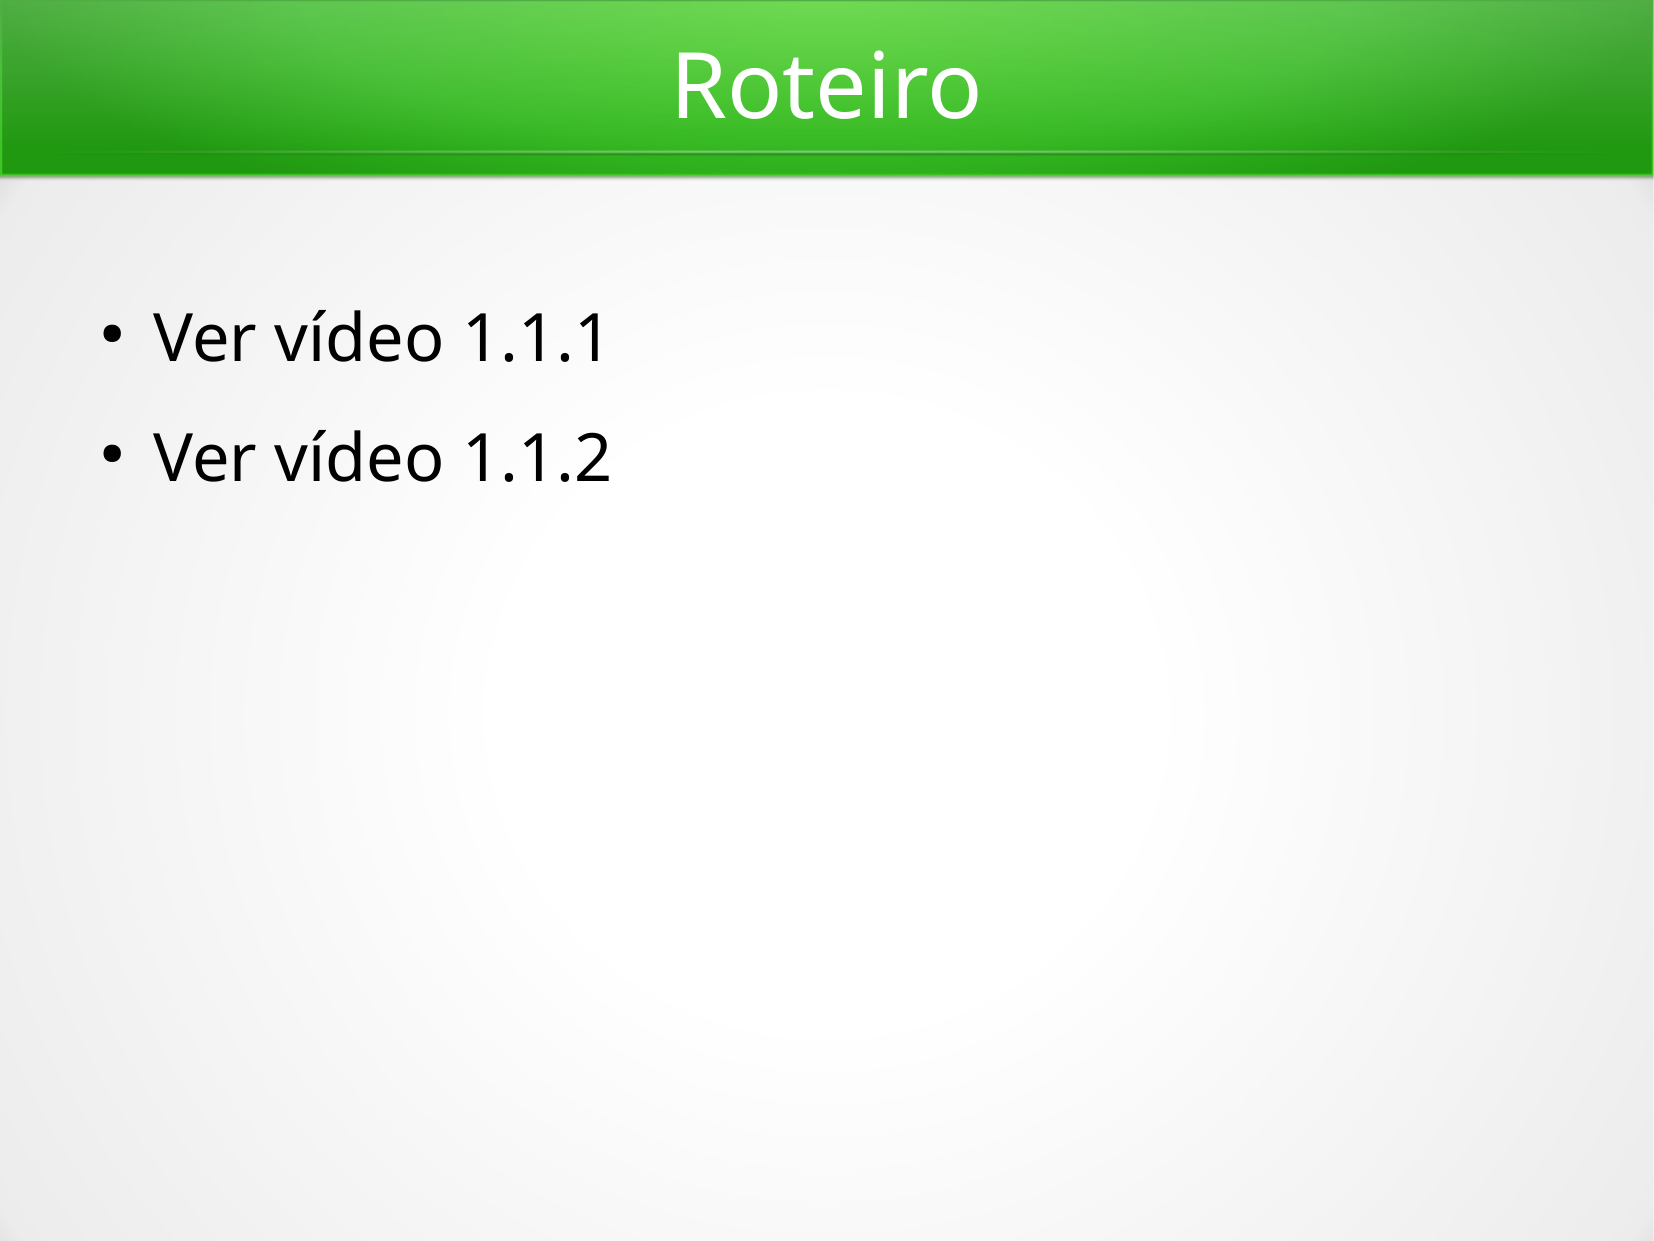

# Roteiro
Ver vídeo 1.1.1
Ver vídeo 1.1.2